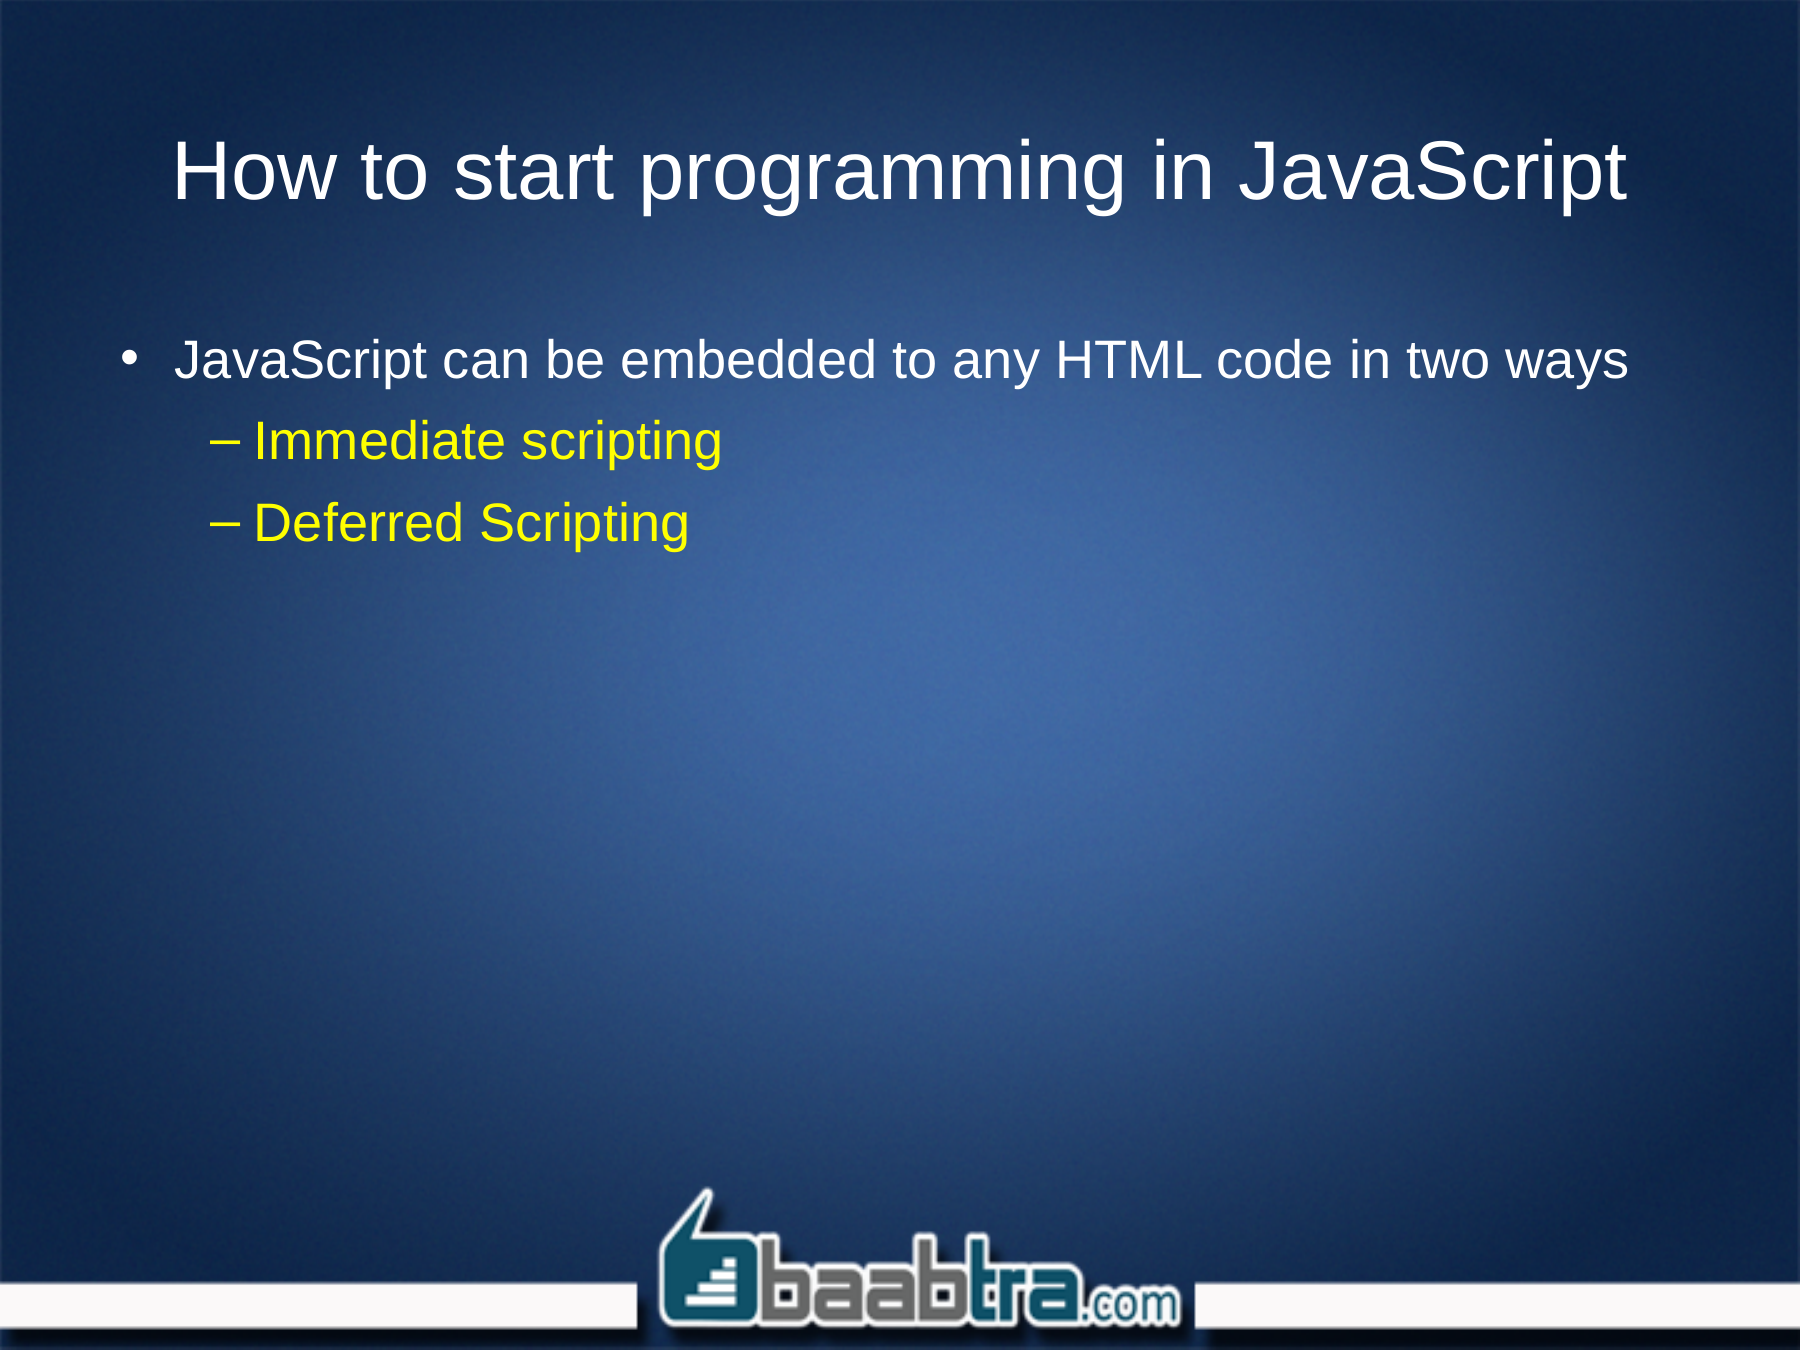

# How to start programming in JavaScript
JavaScript can be embedded to any HTML code in two ways
Immediate scripting
Deferred Scripting